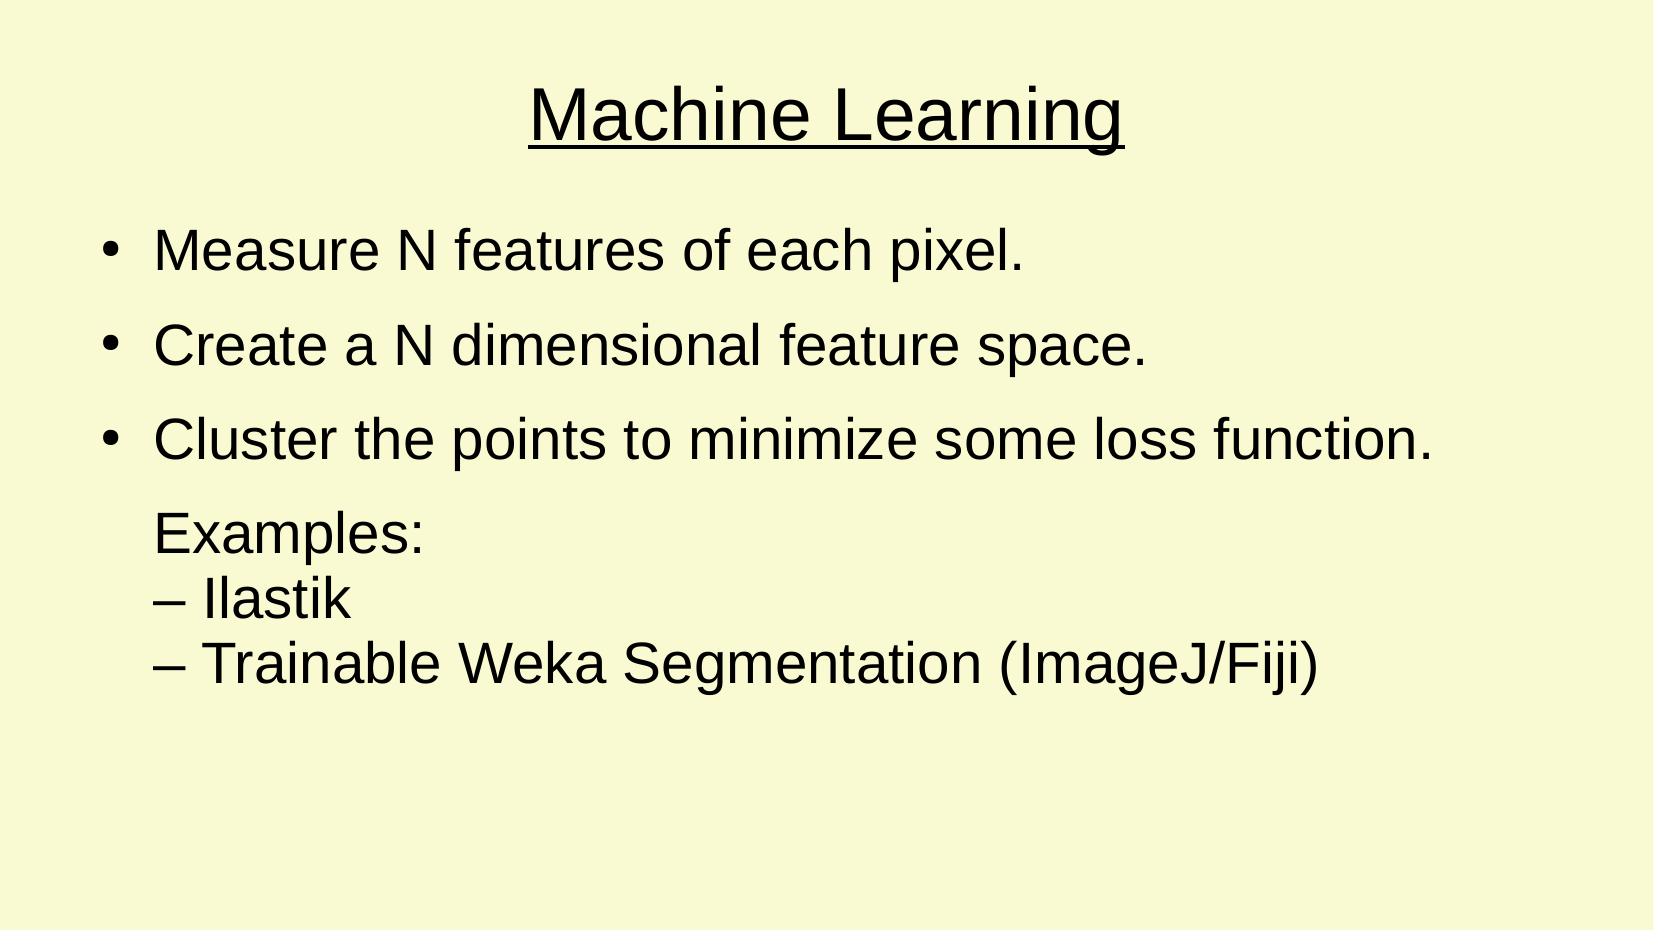

# Machine Learning
Measure N features of each pixel.
Create a N dimensional feature space.
Cluster the points to minimize some loss function.
Examples:
– Ilastik
– Trainable Weka Segmentation (ImageJ/Fiji)